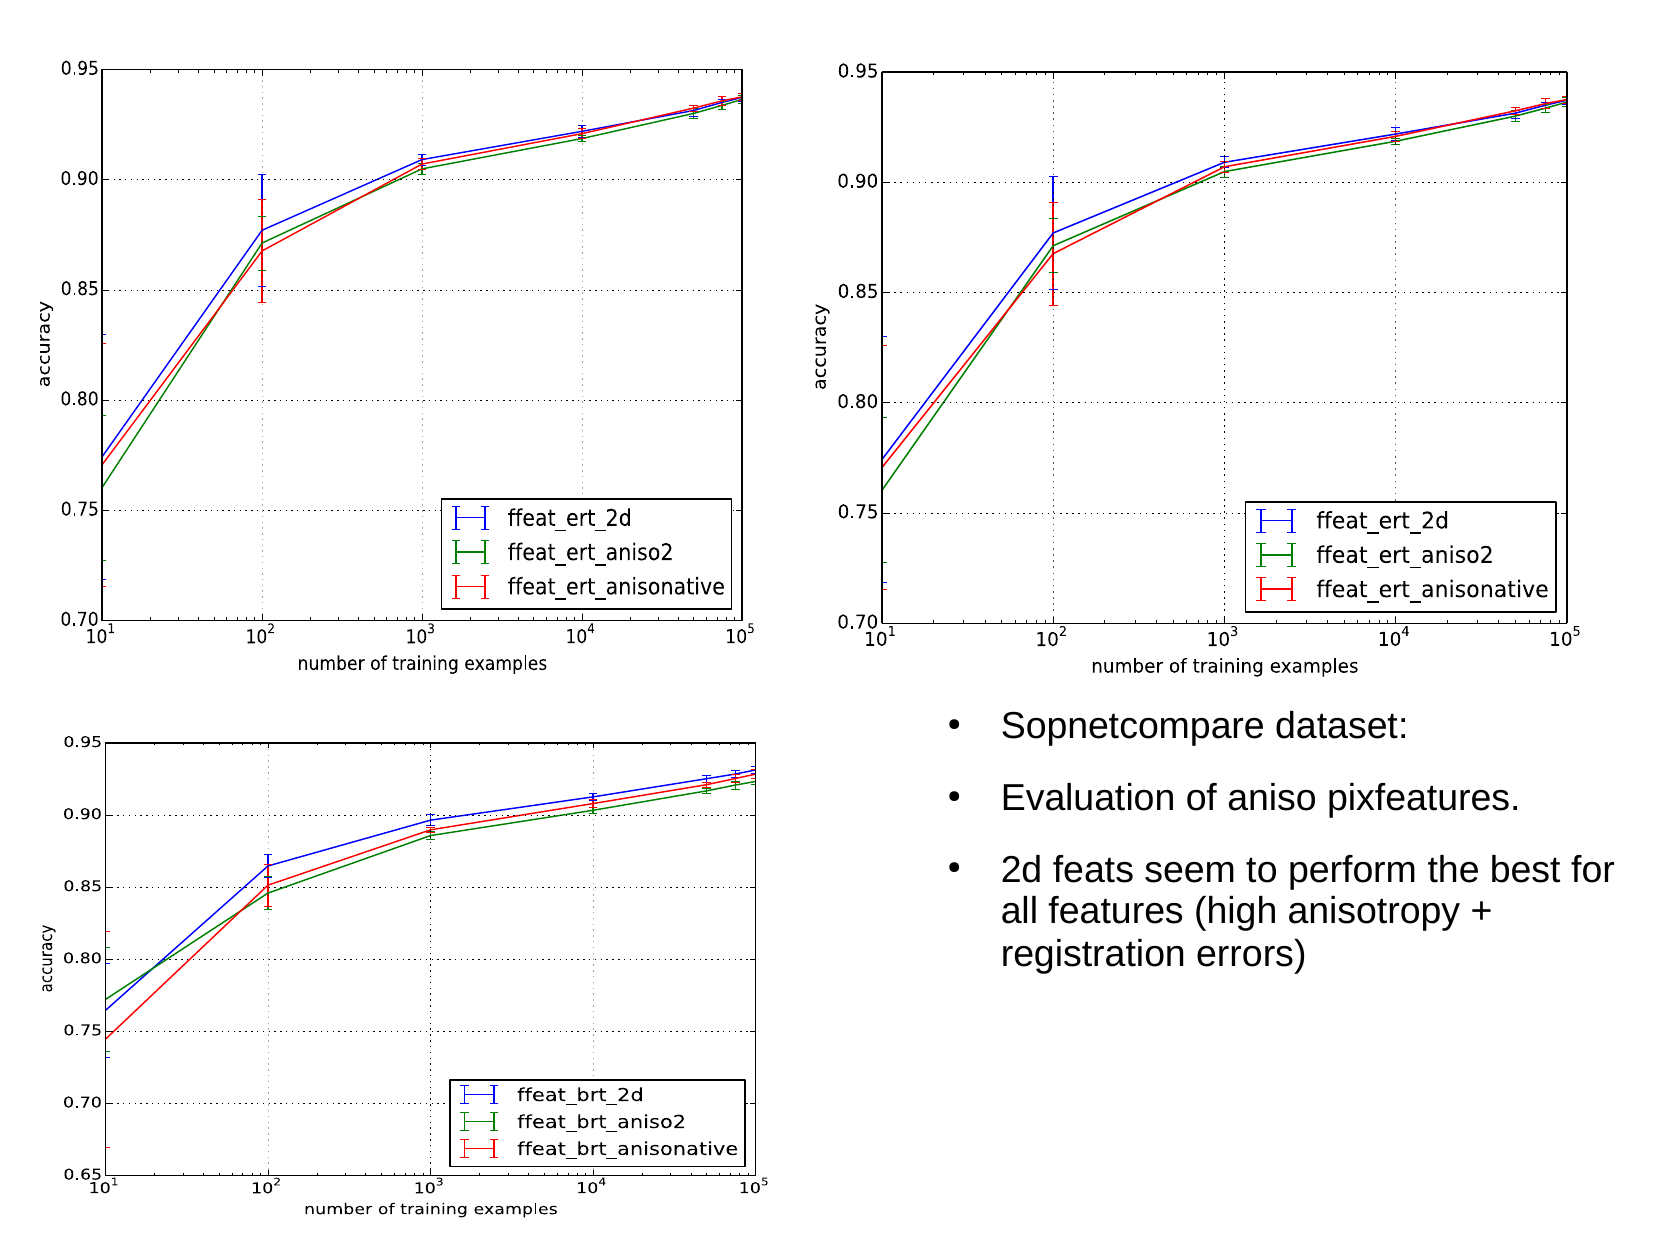

# Sopnetcompare dataset:
Evaluation of aniso pixfeatures.
2d feats seem to perform the best for all features (high anisotropy + registration errors)